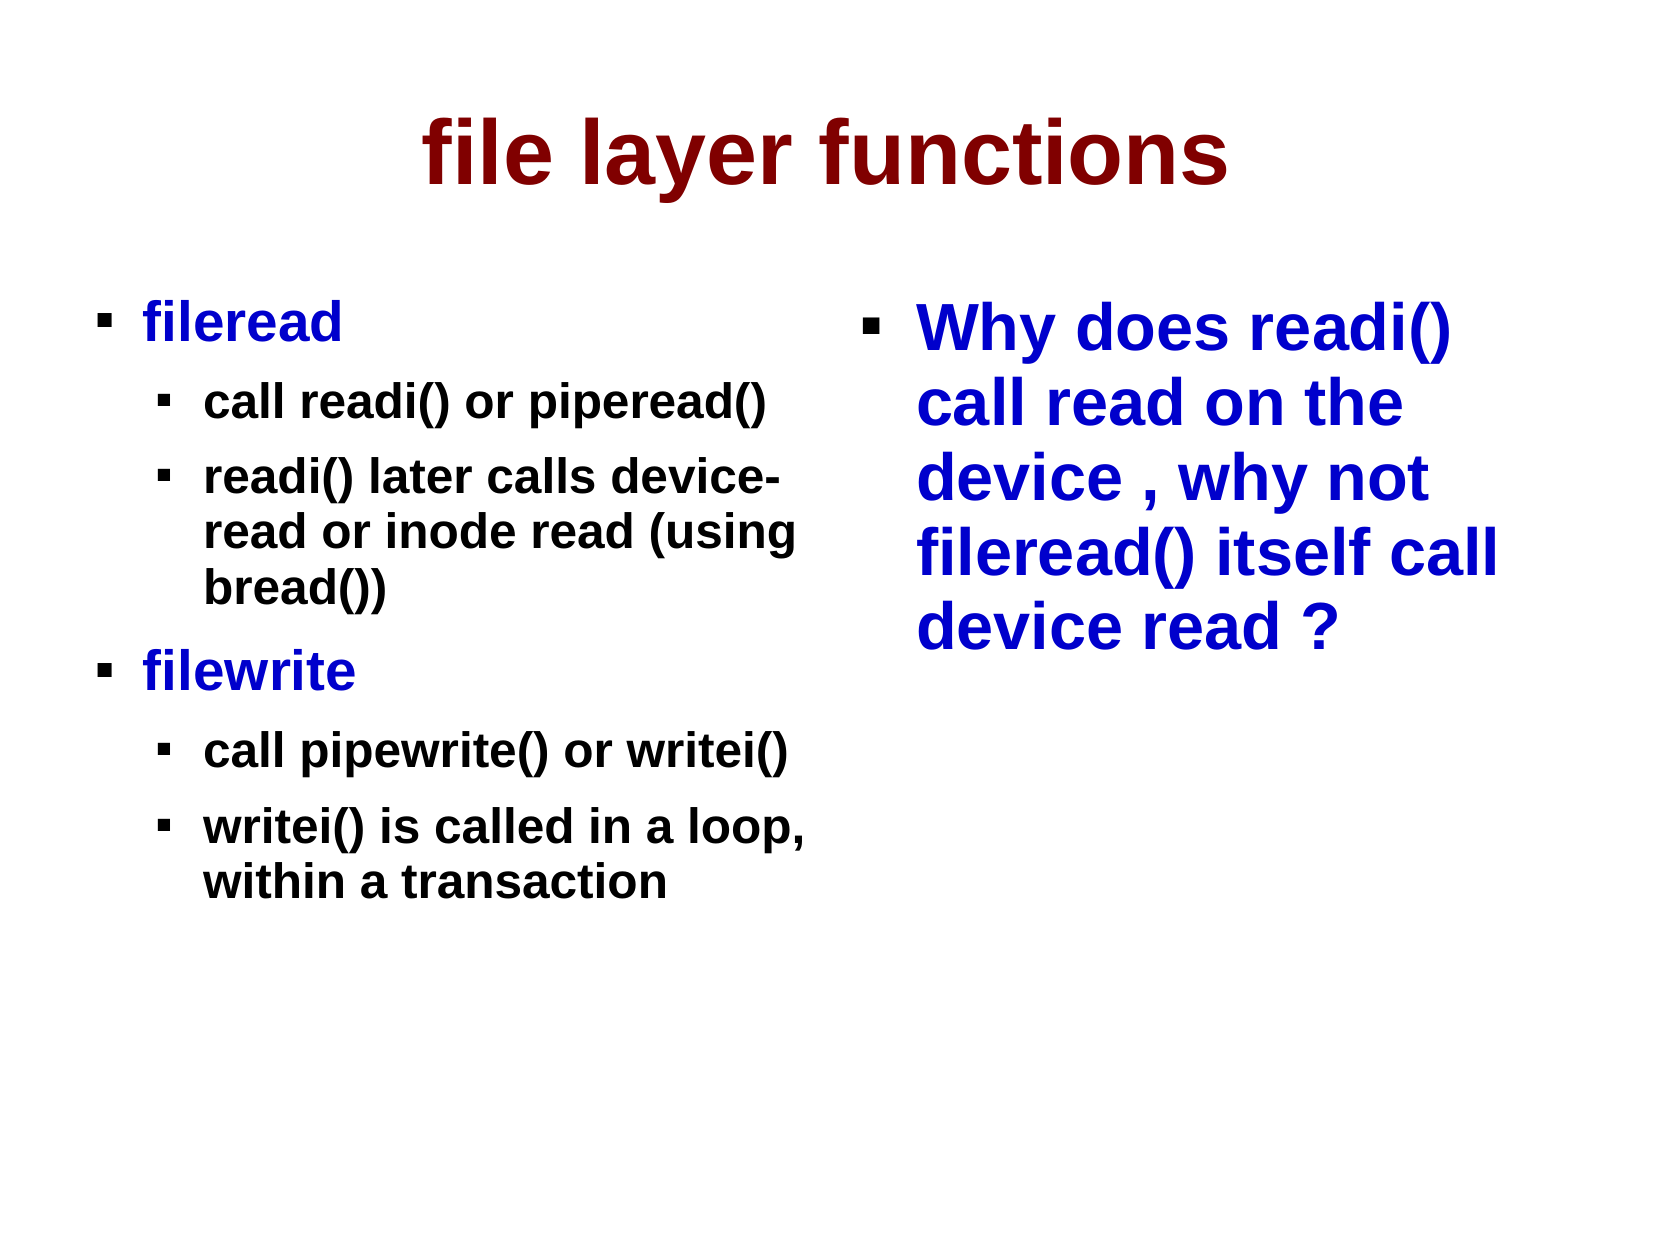

# file layer functions
fileread
call readi() or piperead()
readi() later calls device-read or inode read (using bread())
filewrite
call pipewrite() or writei()
writei() is called in a loop, within a transaction
Why does readi() call read on the device , why not fileread() itself call device read ?